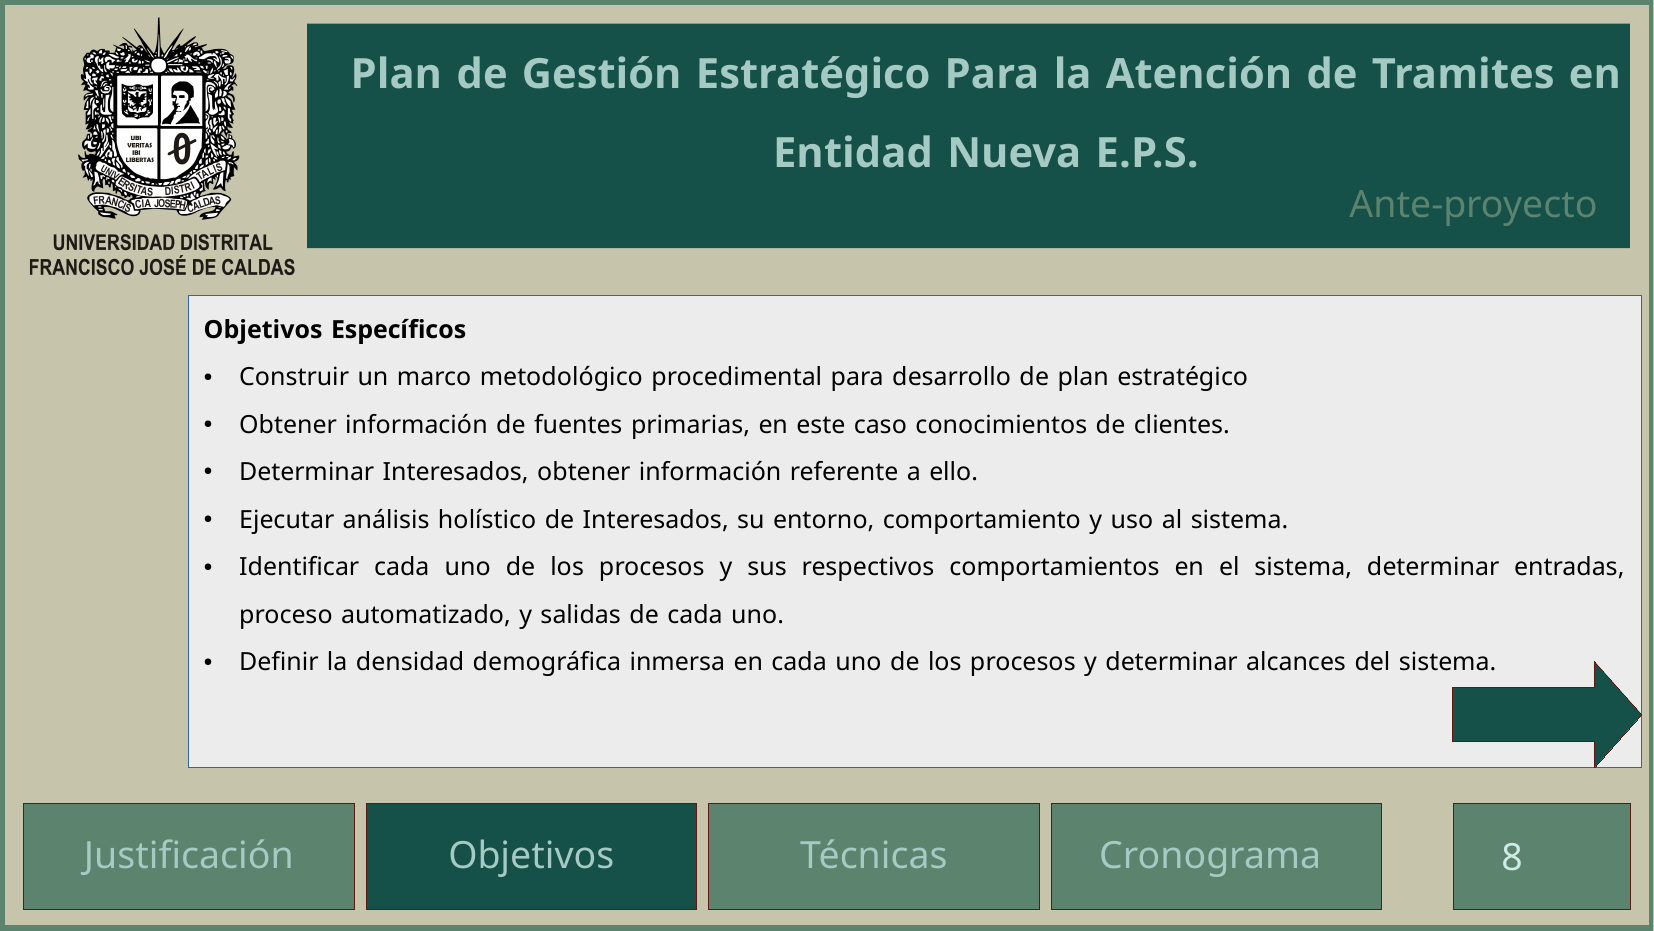

Plan de Gestión Estratégico Para la Atención de Tramites en Entidad Nueva E.P.S.
Ante-proyecto
Objetivos Específicos
Construir un marco metodológico procedimental para desarrollo de plan estratégico
Obtener información de fuentes primarias, en este caso conocimientos de clientes.
Determinar Interesados, obtener información referente a ello.
Ejecutar análisis holístico de Interesados, su entorno, comportamiento y uso al sistema.
Identificar cada uno de los procesos y sus respectivos comportamientos en el sistema, determinar entradas, proceso automatizado, y salidas de cada uno.
Definir la densidad demográfica inmersa en cada uno de los procesos y determinar alcances del sistema.
Justificación
Objetivos
Técnicas
Cronograma